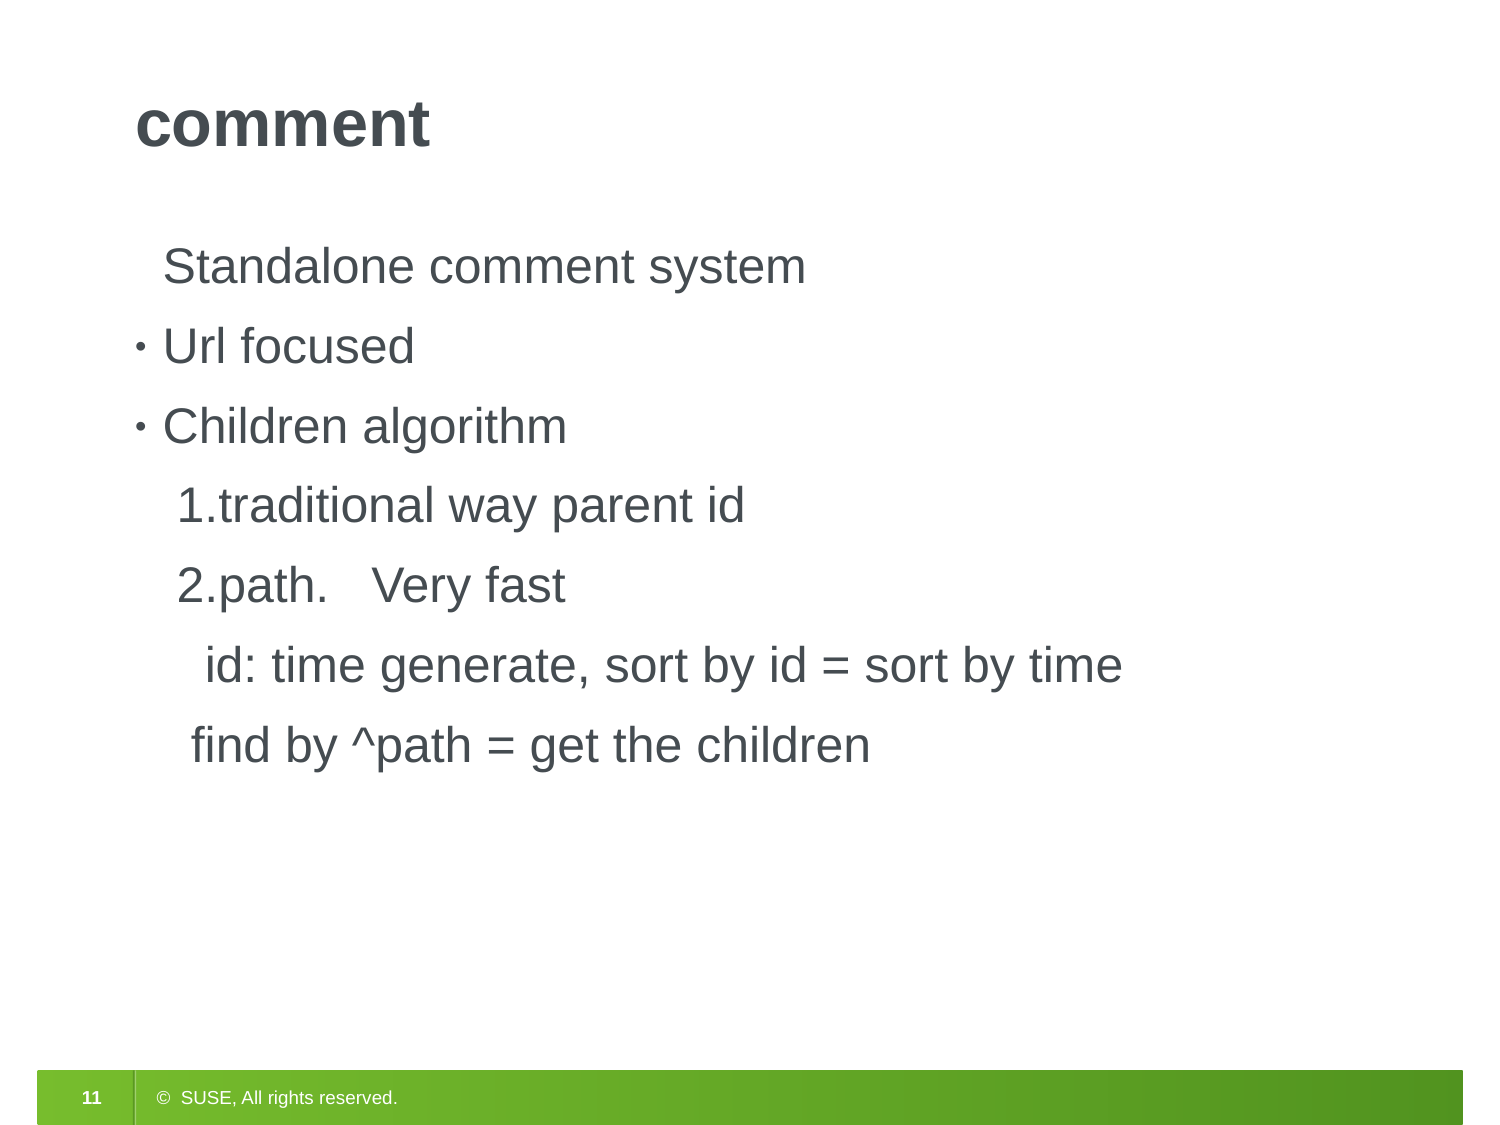

# comment
Standalone comment system
Url focused
Children algorithm
 1.traditional way parent id
 2.path. Very fast
 id: time generate, sort by id = sort by time
 find by ^path = get the children